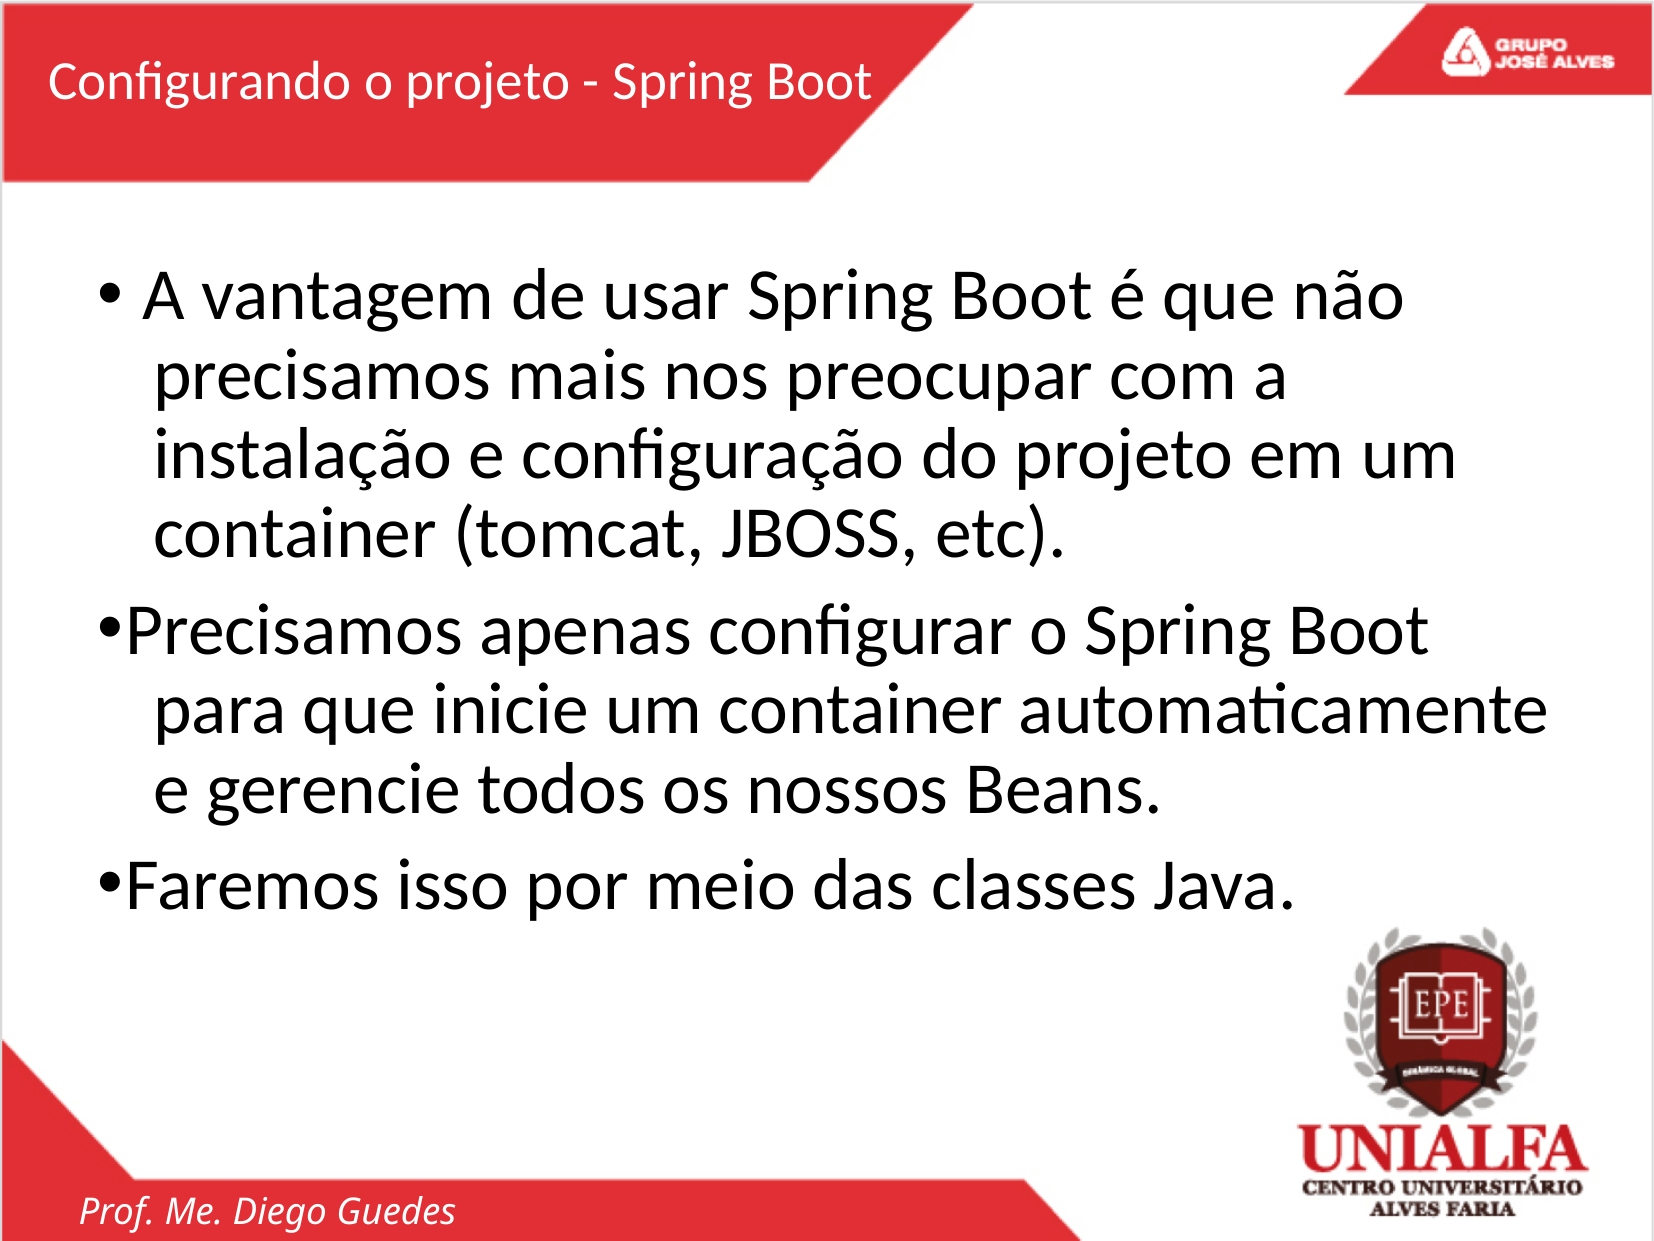

Configurando o projeto - Spring Boot
 A vantagem de usar Spring Boot é que não precisamos mais nos preocupar com a instalação e configuração do projeto em um container (tomcat, JBOSS, etc).
Precisamos apenas configurar o Spring Boot para que inicie um container automaticamente e gerencie todos os nossos Beans.
Faremos isso por meio das classes Java.
Prof. Me. Diego Guedes